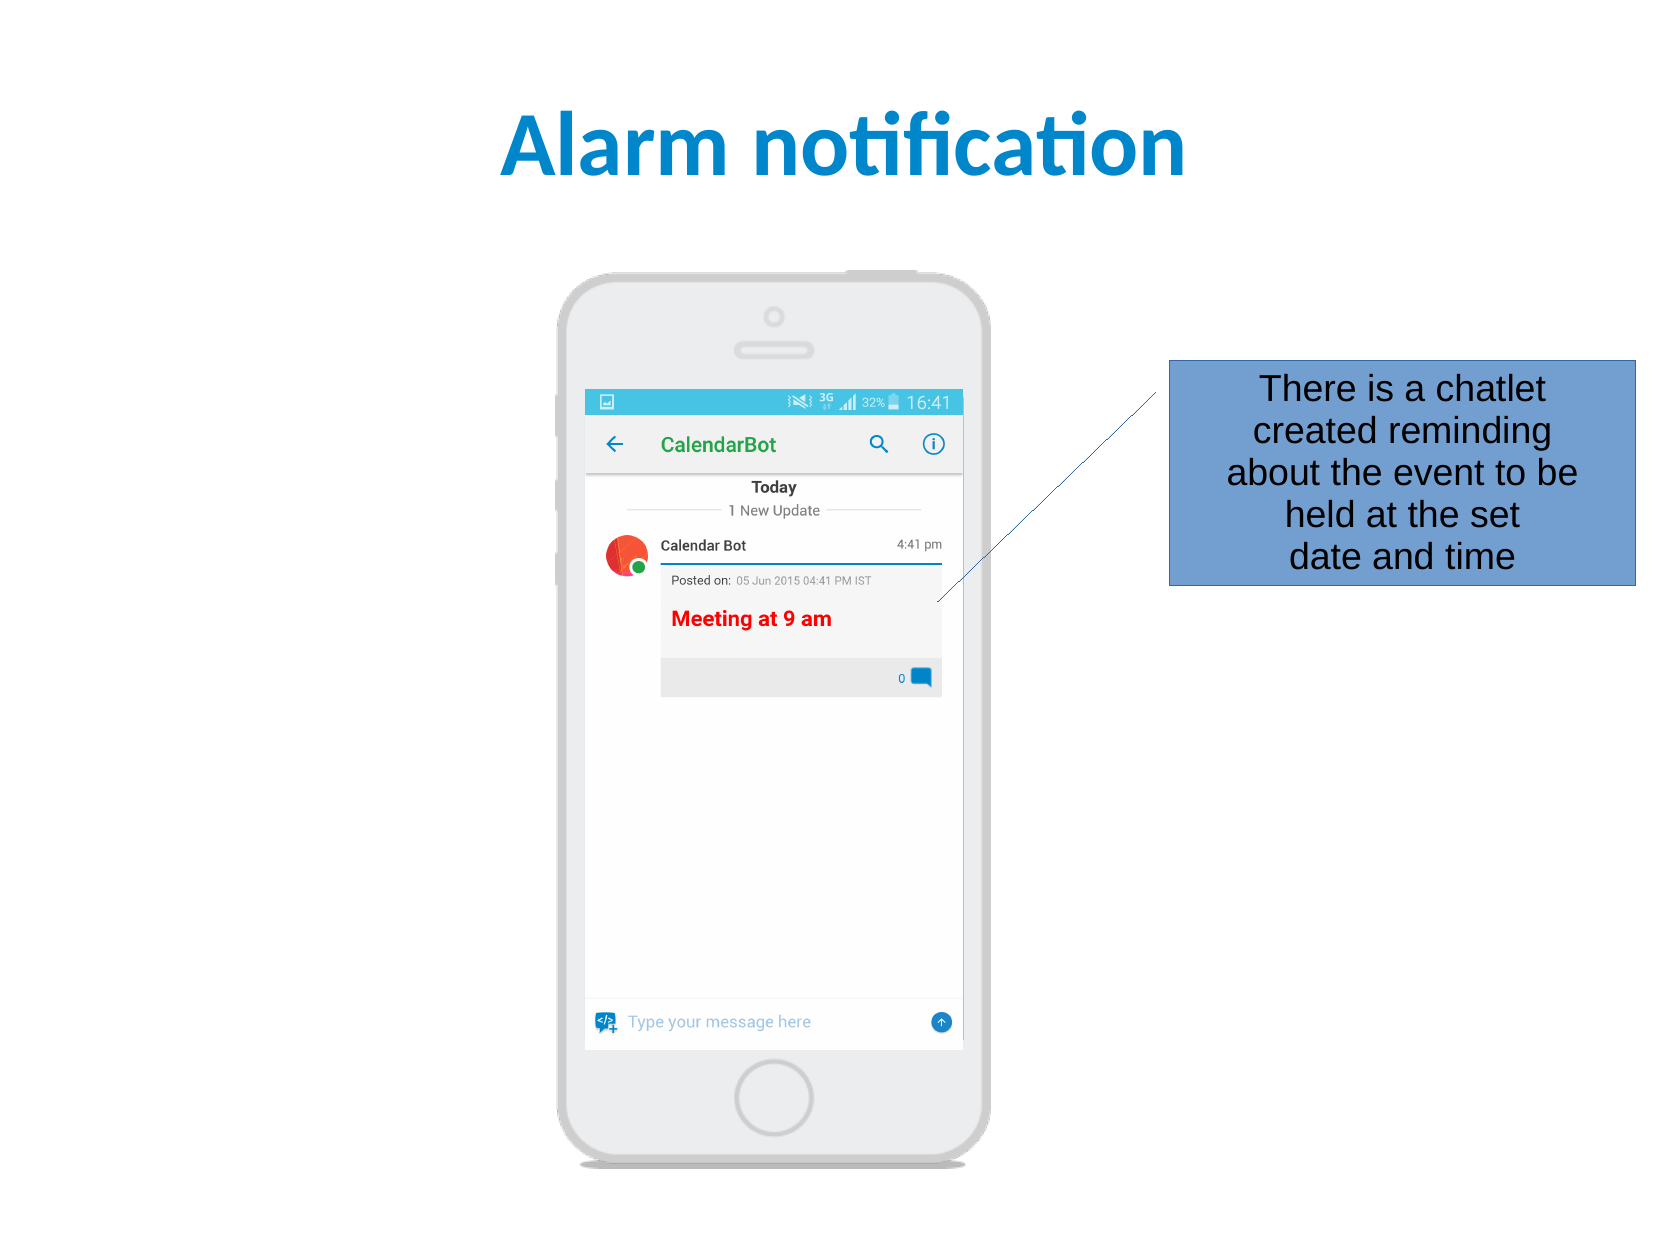

# Alarm notification
There is a chatlet
 created reminding
about the event to be
 held at the set
date and time